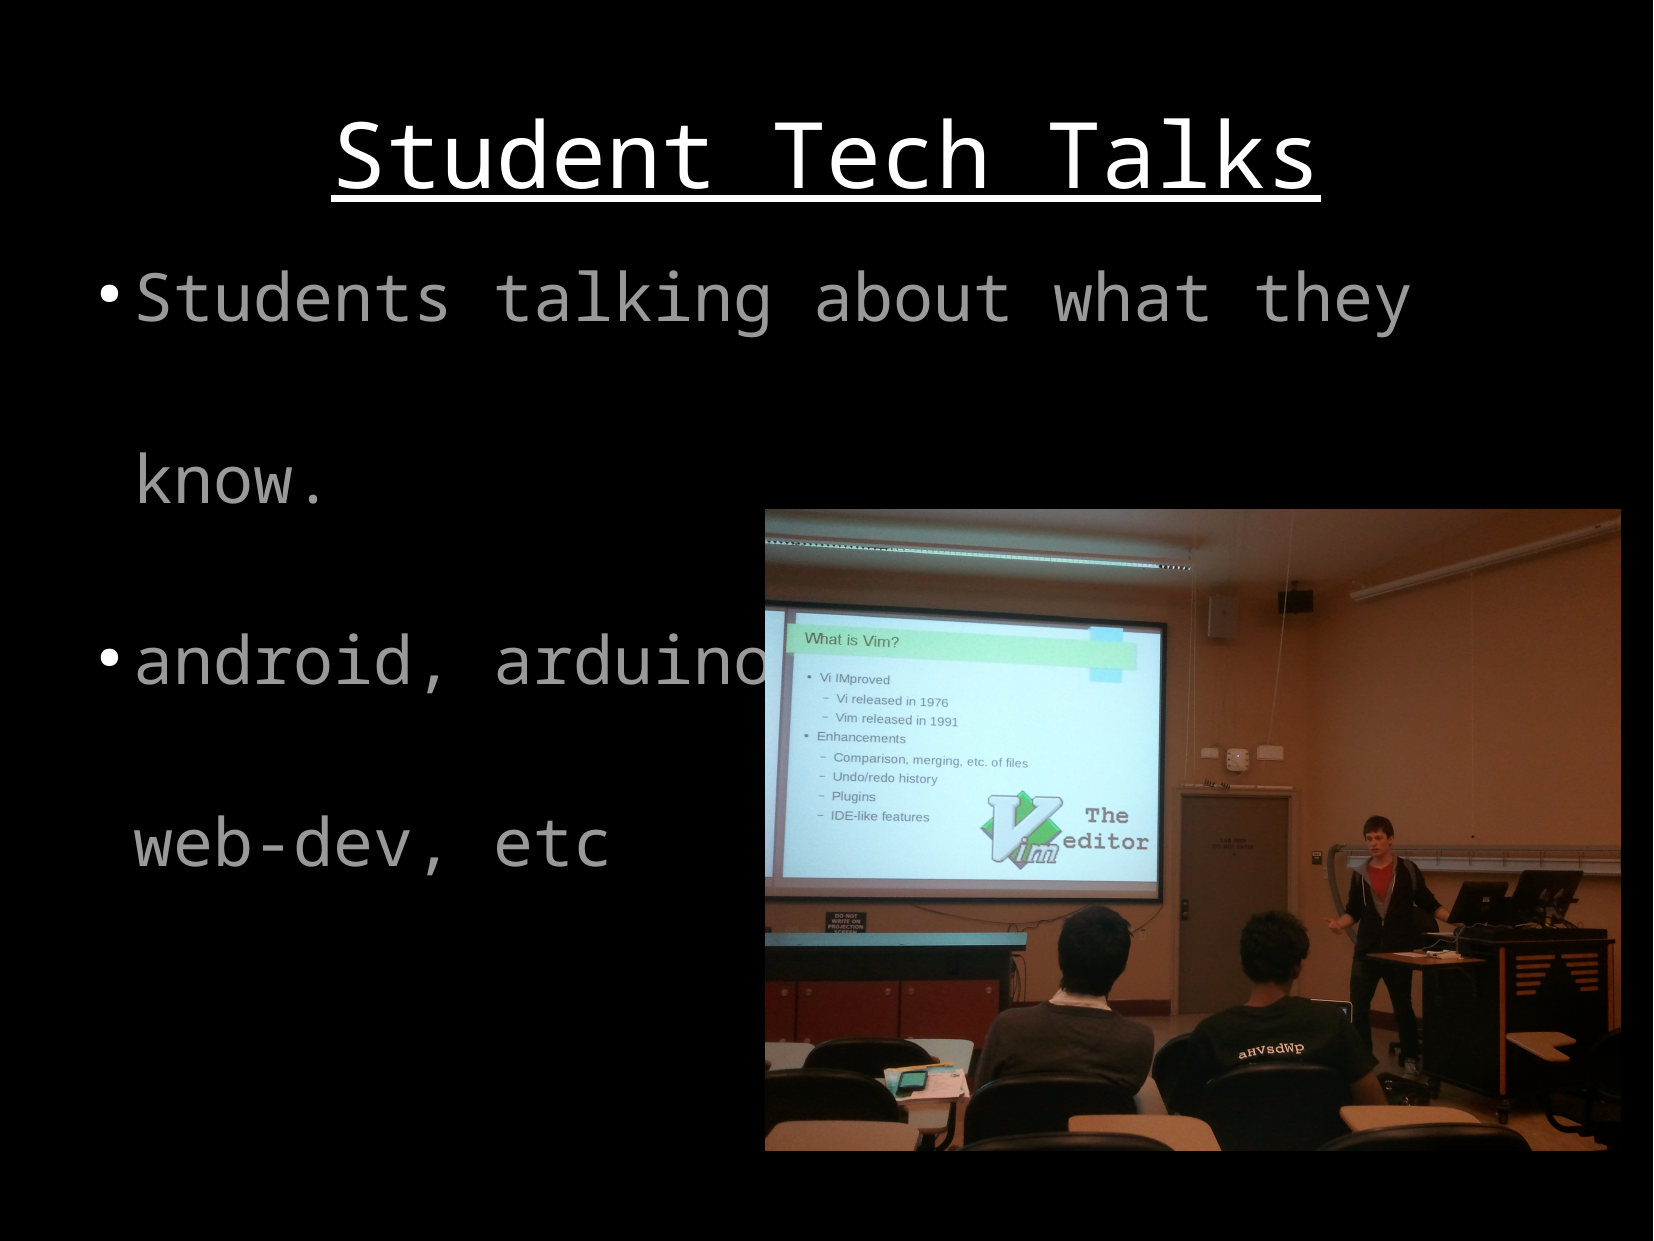

# Student Tech Talks
Students talking about what they know.
android, arduino,
web-dev, etc